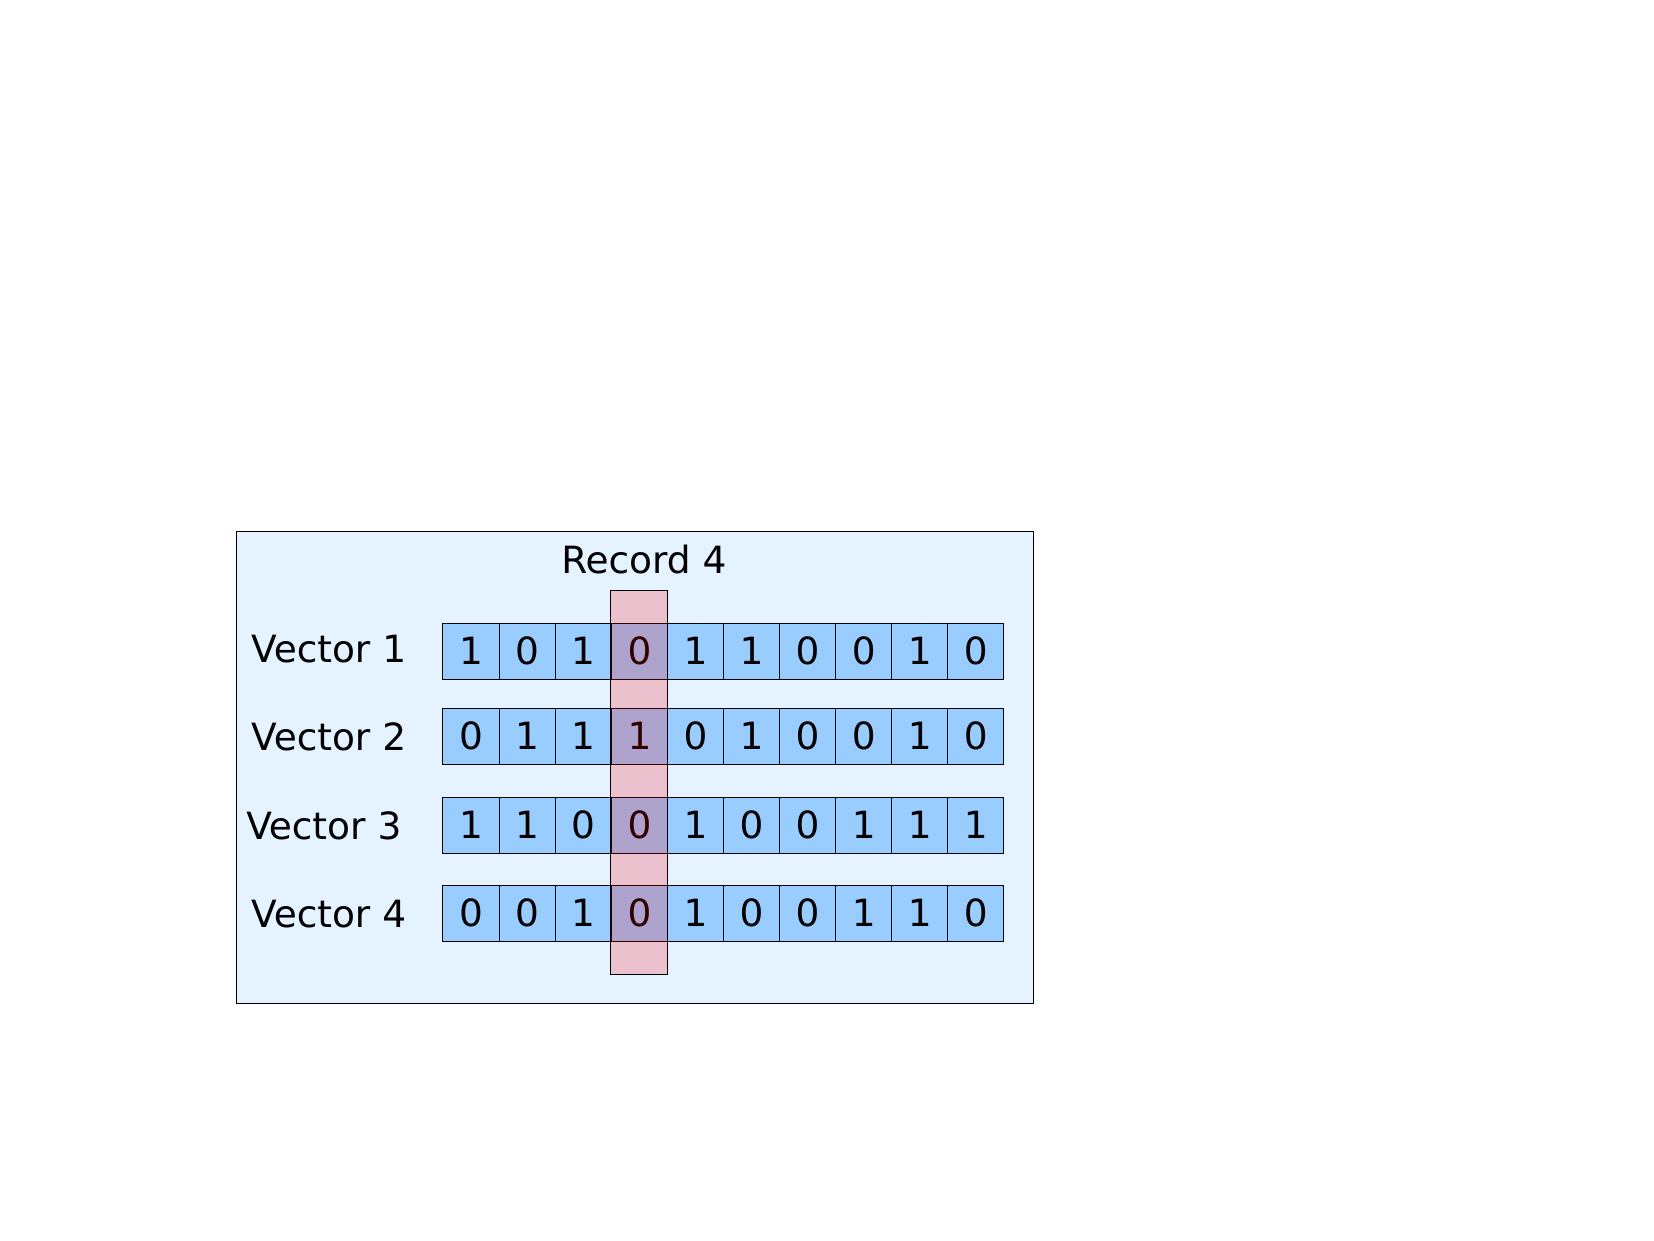

Record 4
Vector 1
1
0
1
0
1
1
0
0
1
0
0
1
1
1
0
1
0
0
1
0
1
1
0
0
1
0
0
1
1
1
0
0
1
0
1
0
0
1
1
0
Vector 2
Vector 3
Vector 4